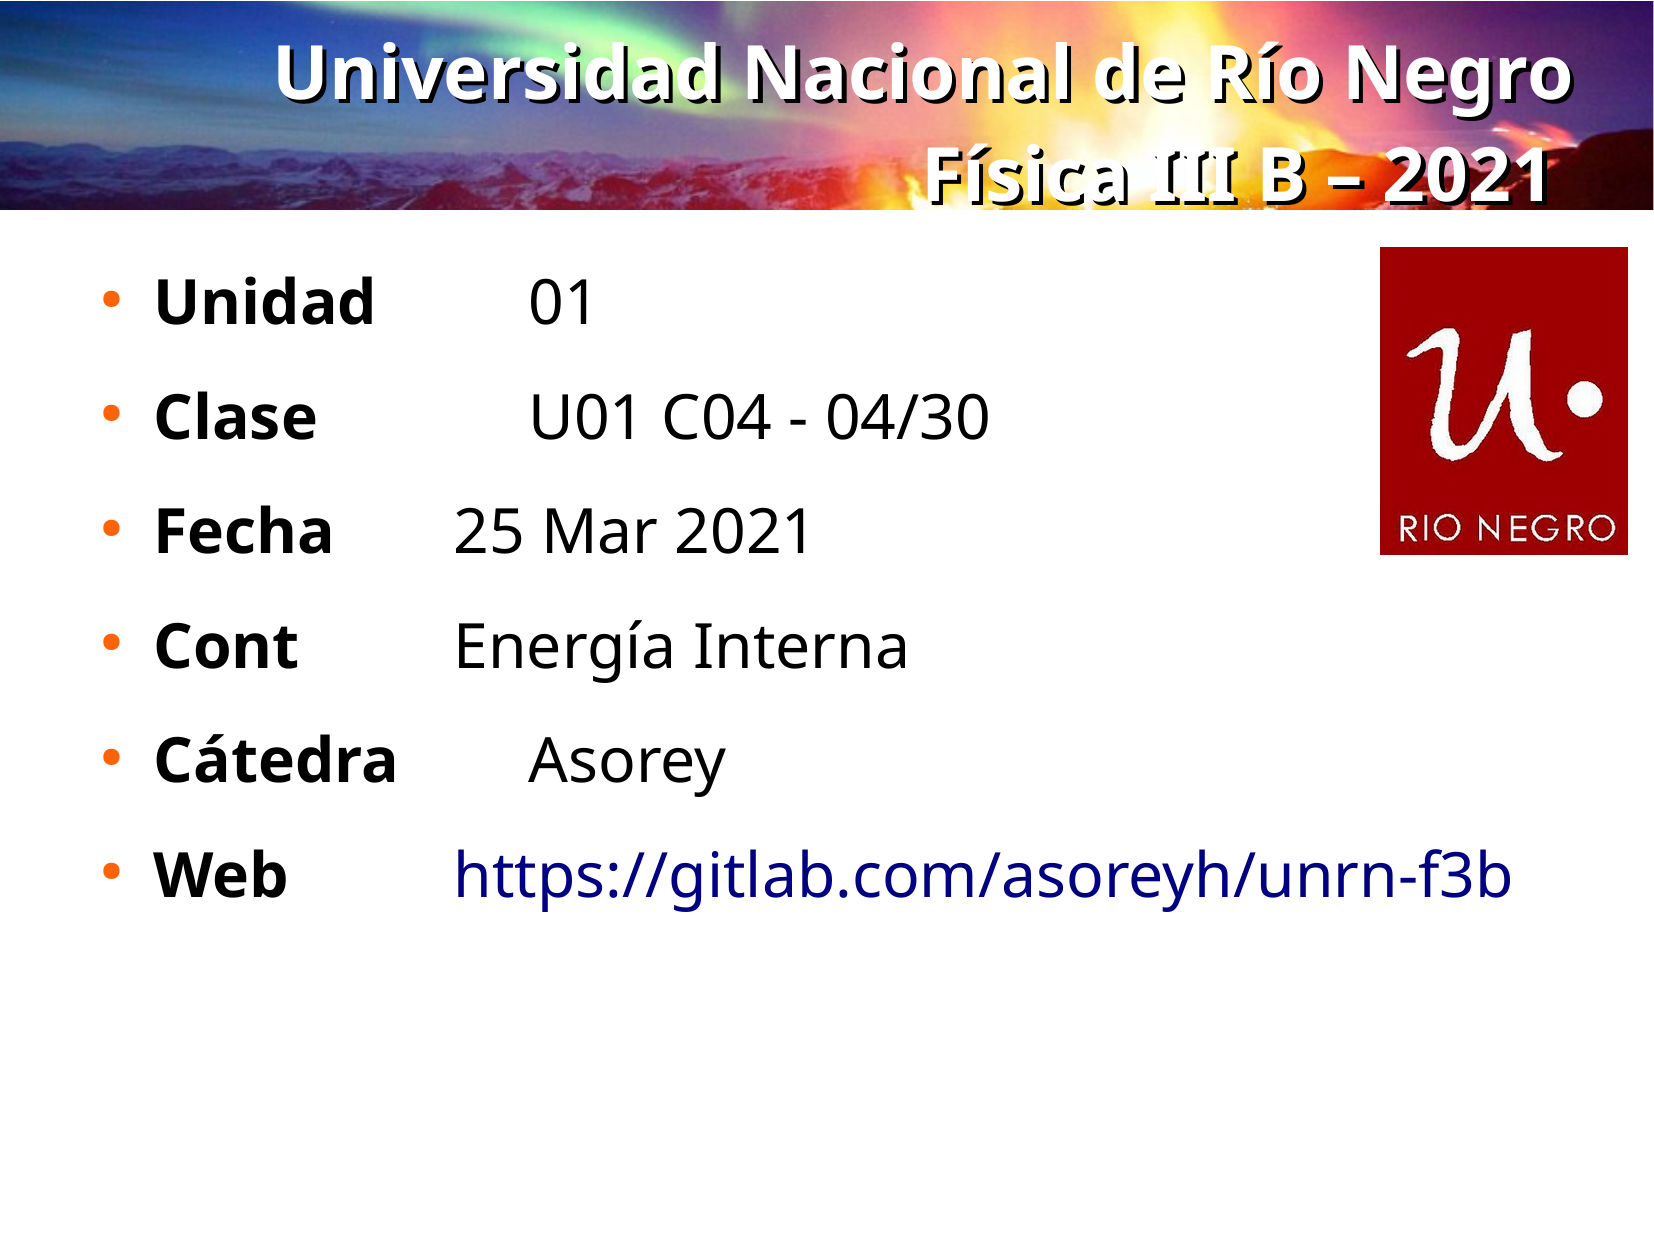

# Universidad Nacional de Río Negro Física III B – 2021
Unidad 		01
Clase			U01 C04 - 04/30
Fecha		25 Mar 2021
Cont			Energía Interna
Cátedra		Asorey
Web			https://gitlab.com/asoreyh/unrn-f3b